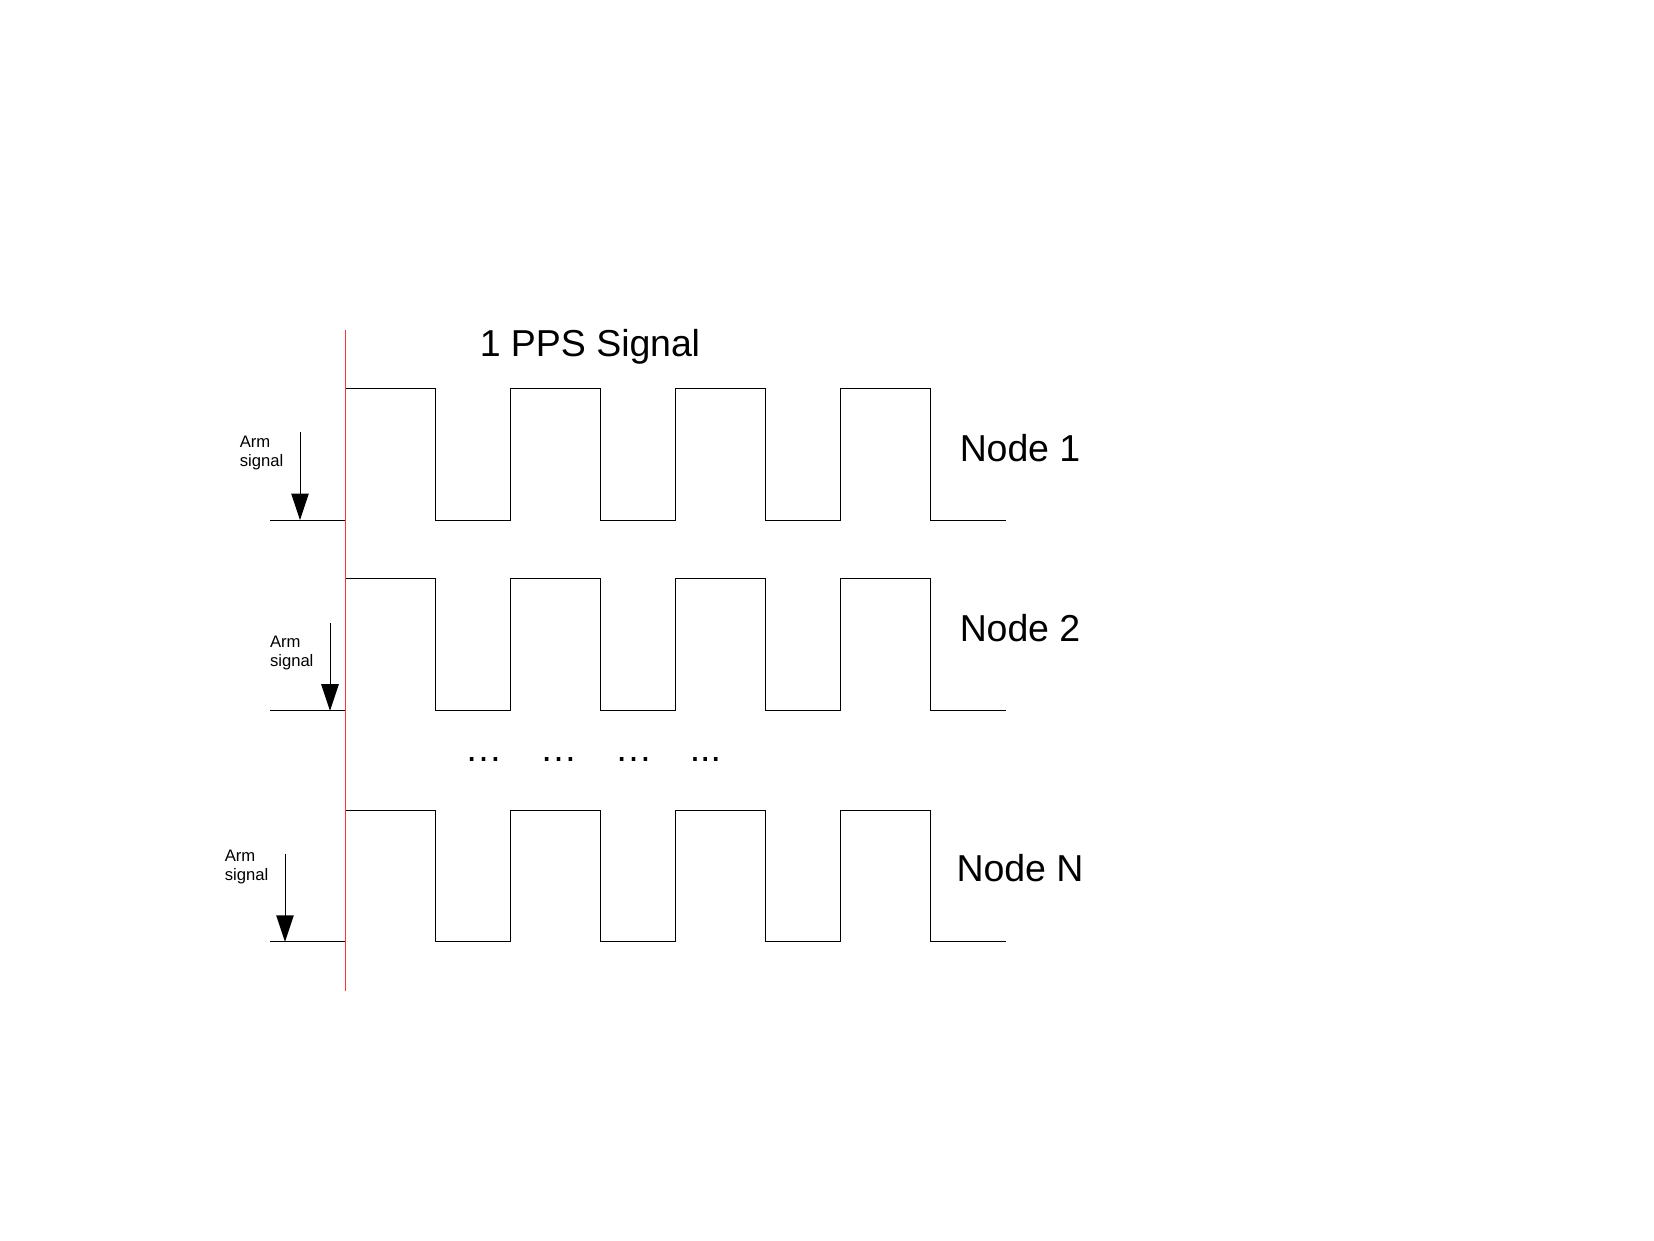

1 PPS Signal
Arm signal
Arm signal
…	…	…	...
Arm signal
Node 1
Node 2
Node N